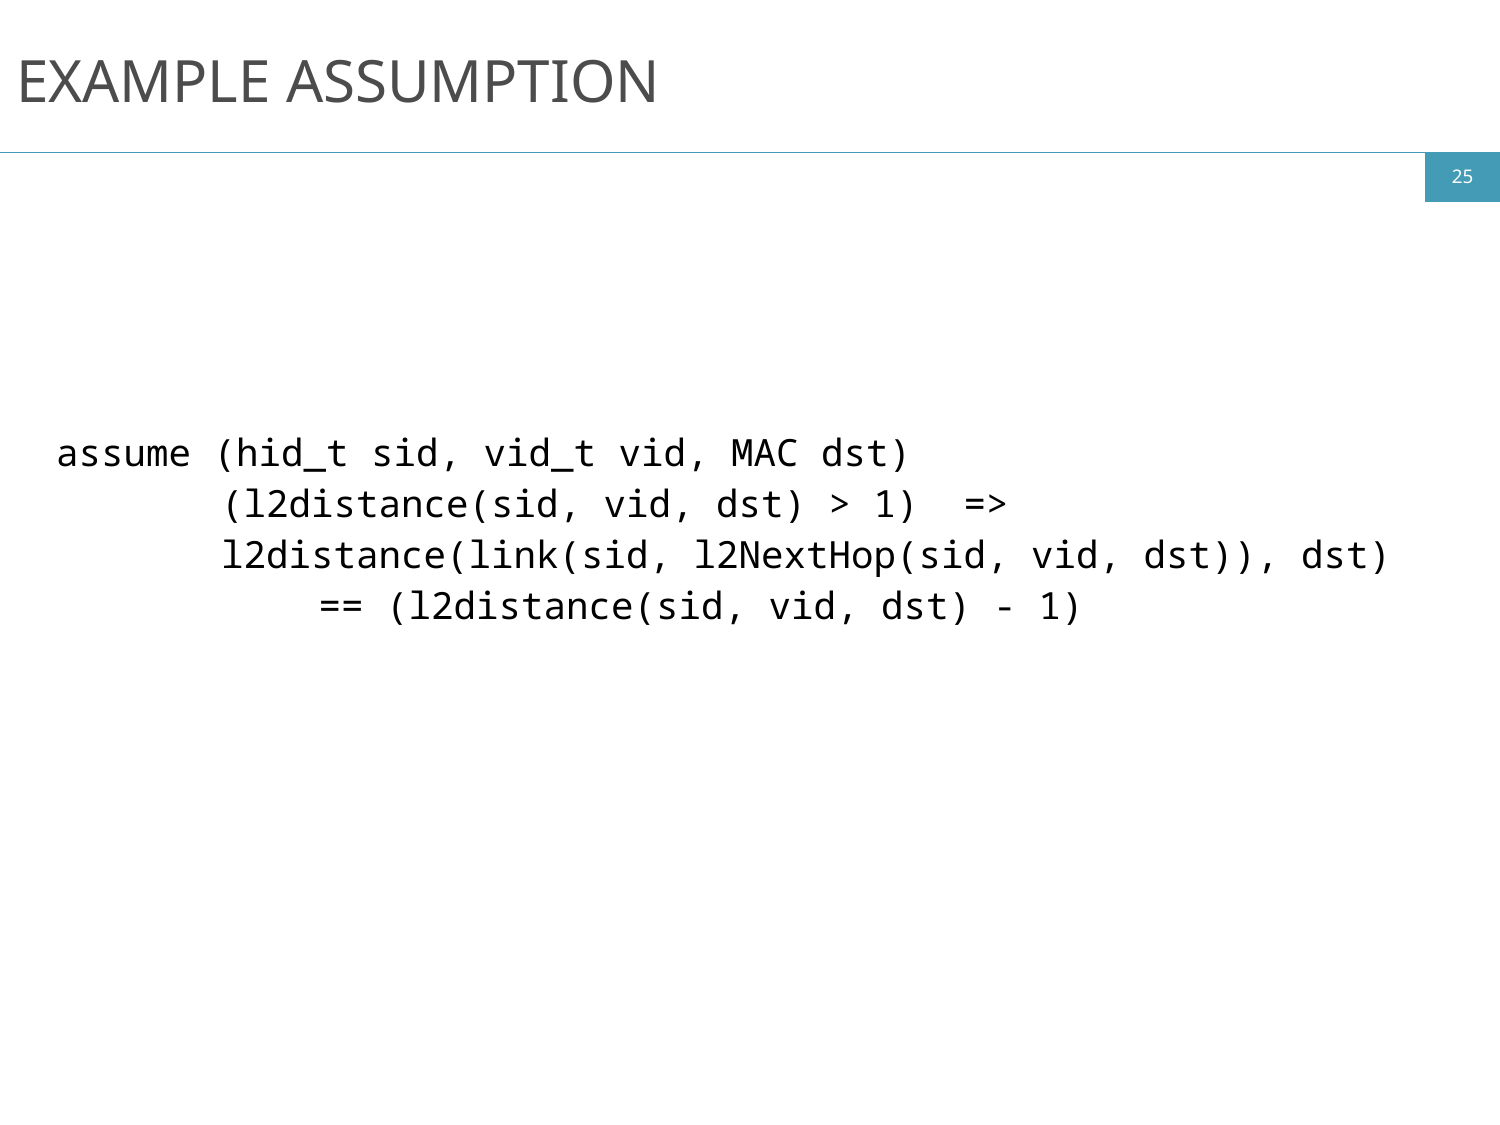

# EXAMPLE ASSUMPTION
assume (hid_t sid, vid_t vid, MAC dst)
	 (l2distance(sid, vid, dst) > 1) =>
	 l2distance(link(sid, l2NextHop(sid, vid, dst)), dst)
		 == (l2distance(sid, vid, dst) - 1)